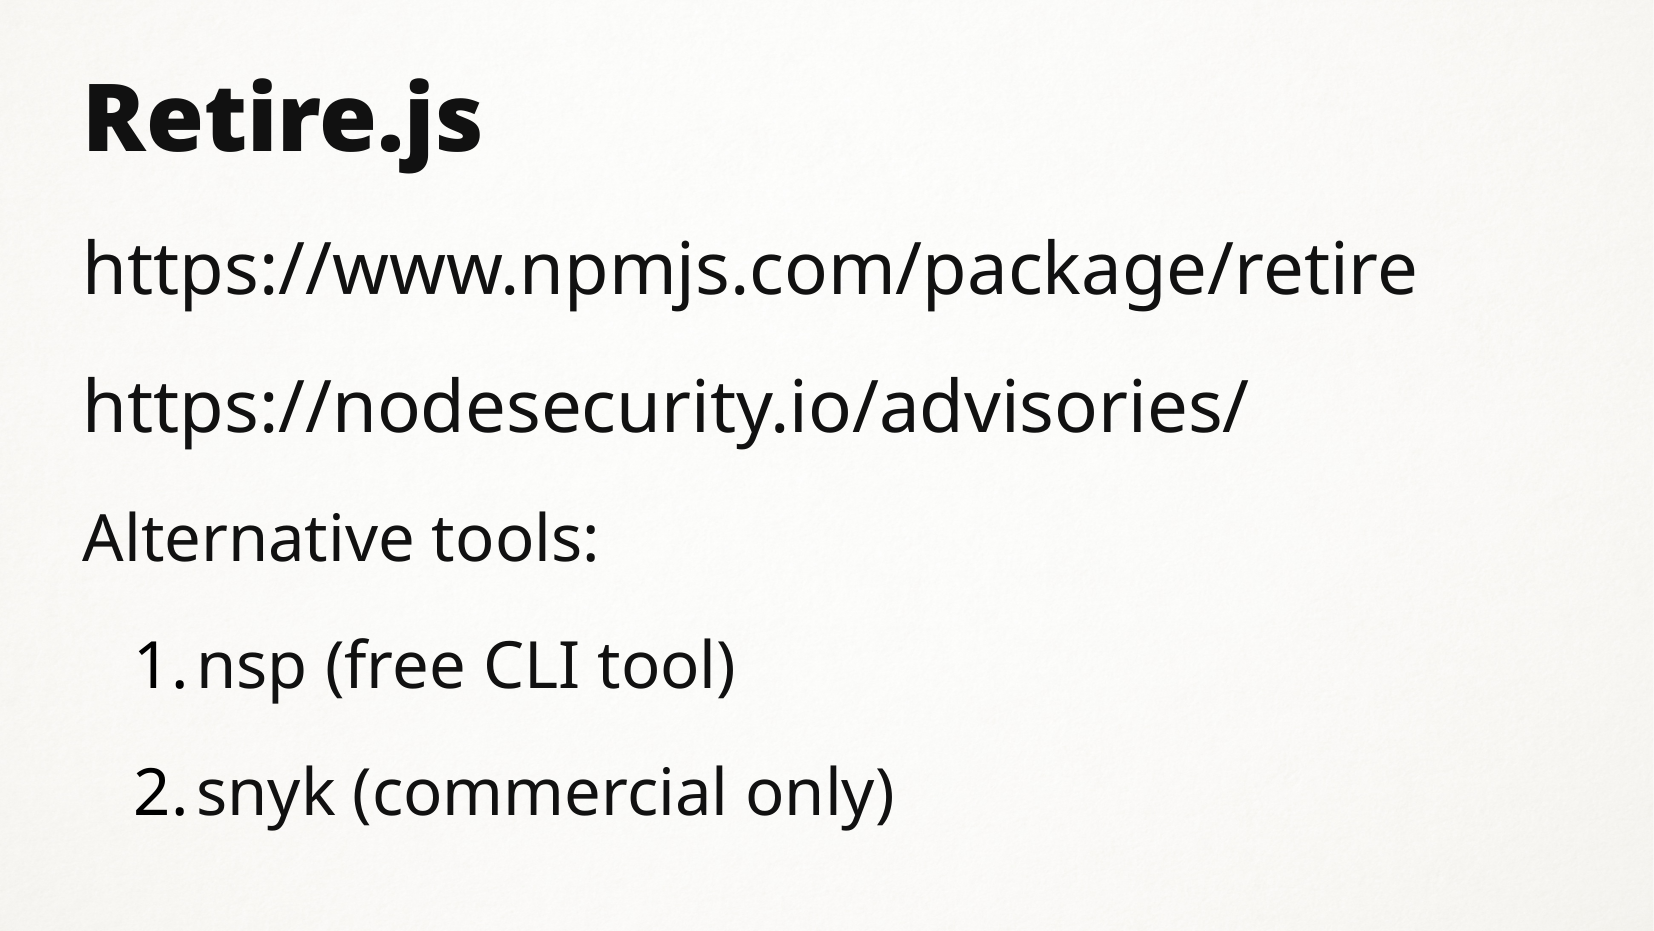

# Retire.js
https://www.npmjs.com/package/retire
https://nodesecurity.io/advisories/
Alternative tools:
nsp (free CLI tool)
snyk (commercial only)